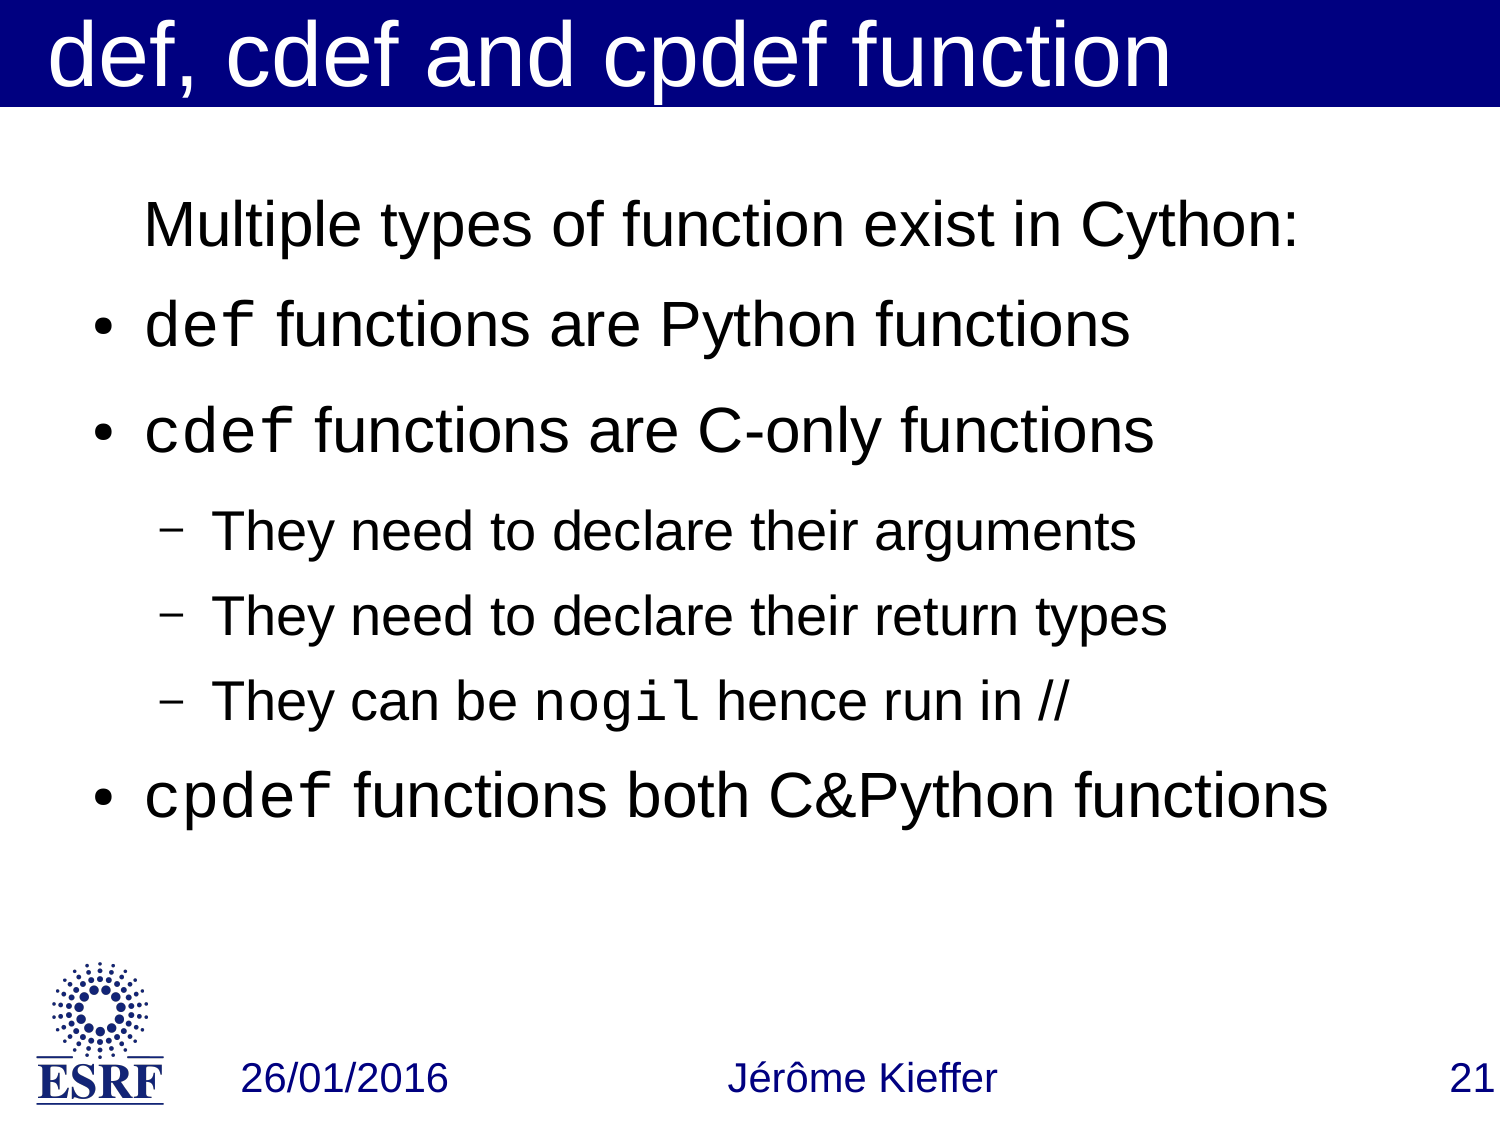

# def, cdef and cpdef function
Multiple types of function exist in Cython:
def functions are Python functions
cdef functions are C-only functions
They need to declare their arguments
They need to declare their return types
They can be nogil hence run in //
cpdef functions both C&Python functions
26/01/2016
Jérôme Kieffer
21